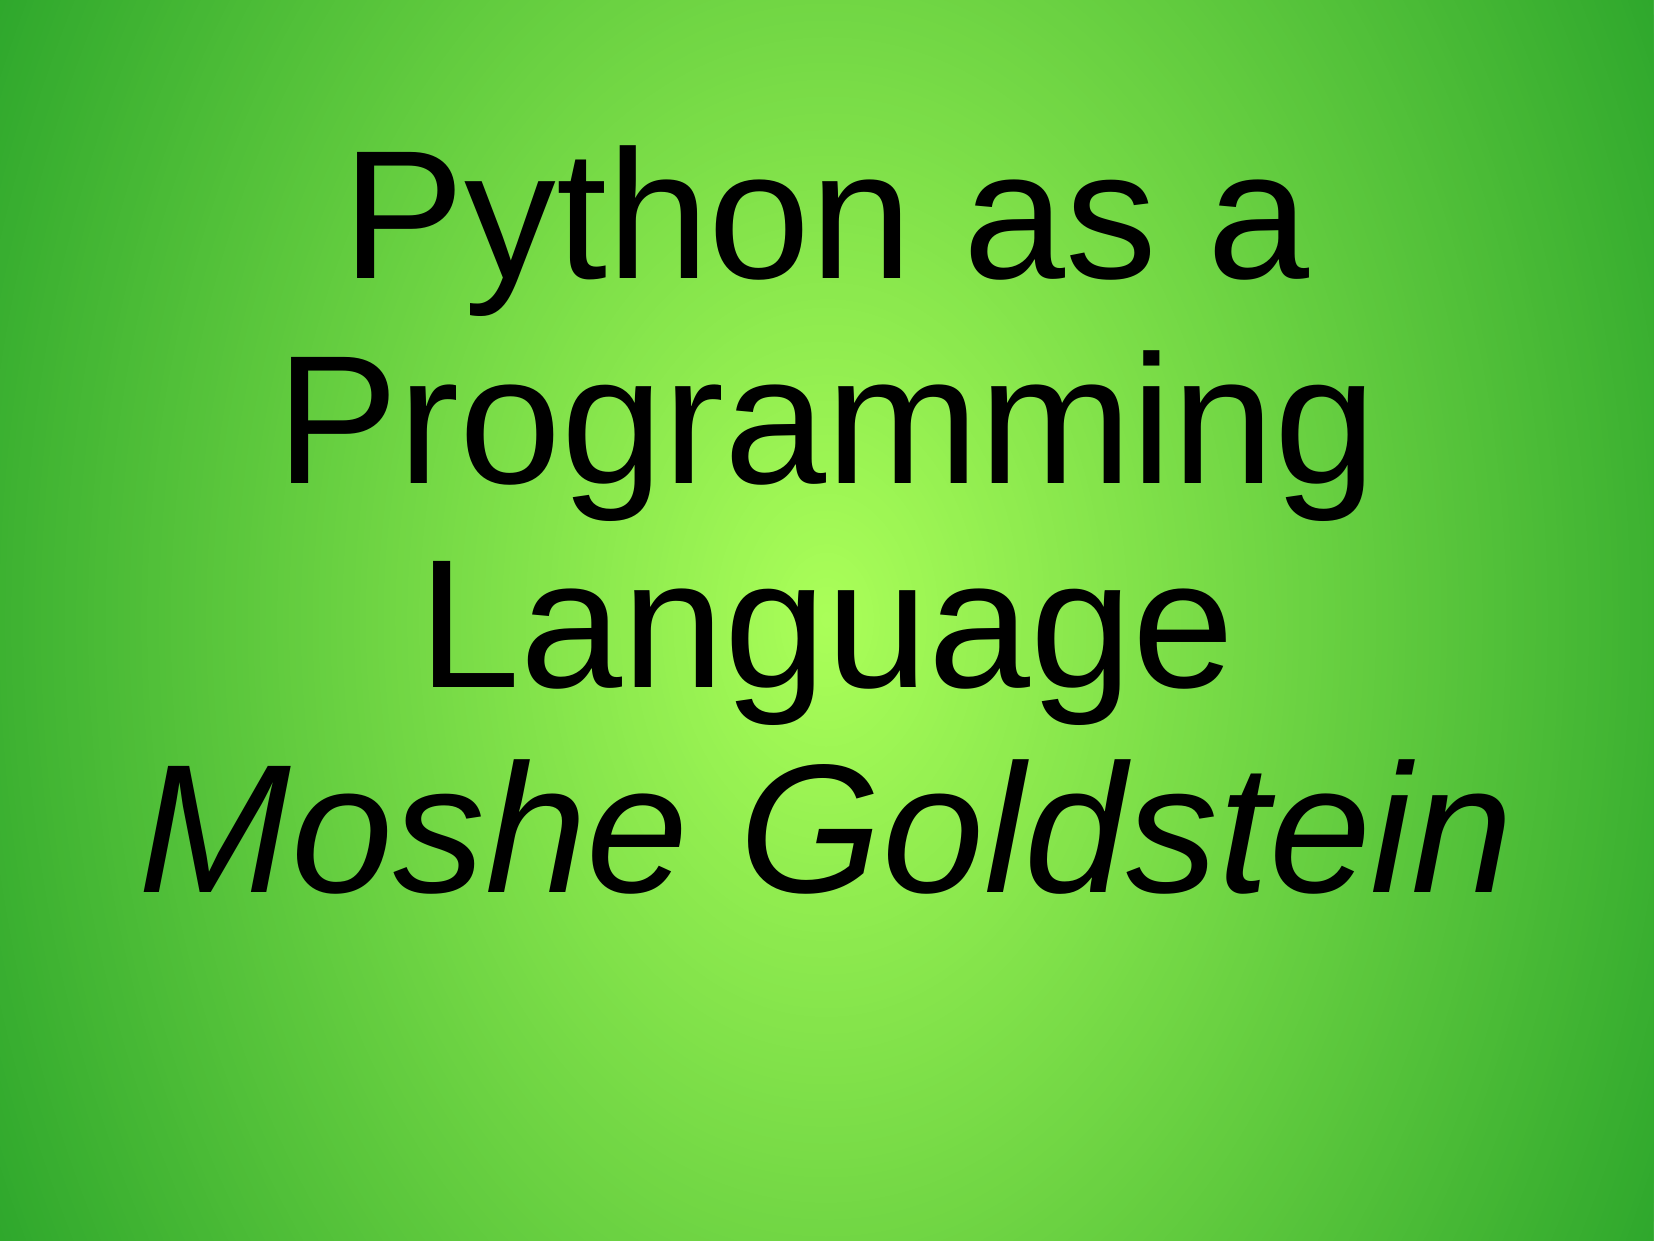

# Python as a Programming Language
Moshe Goldstein